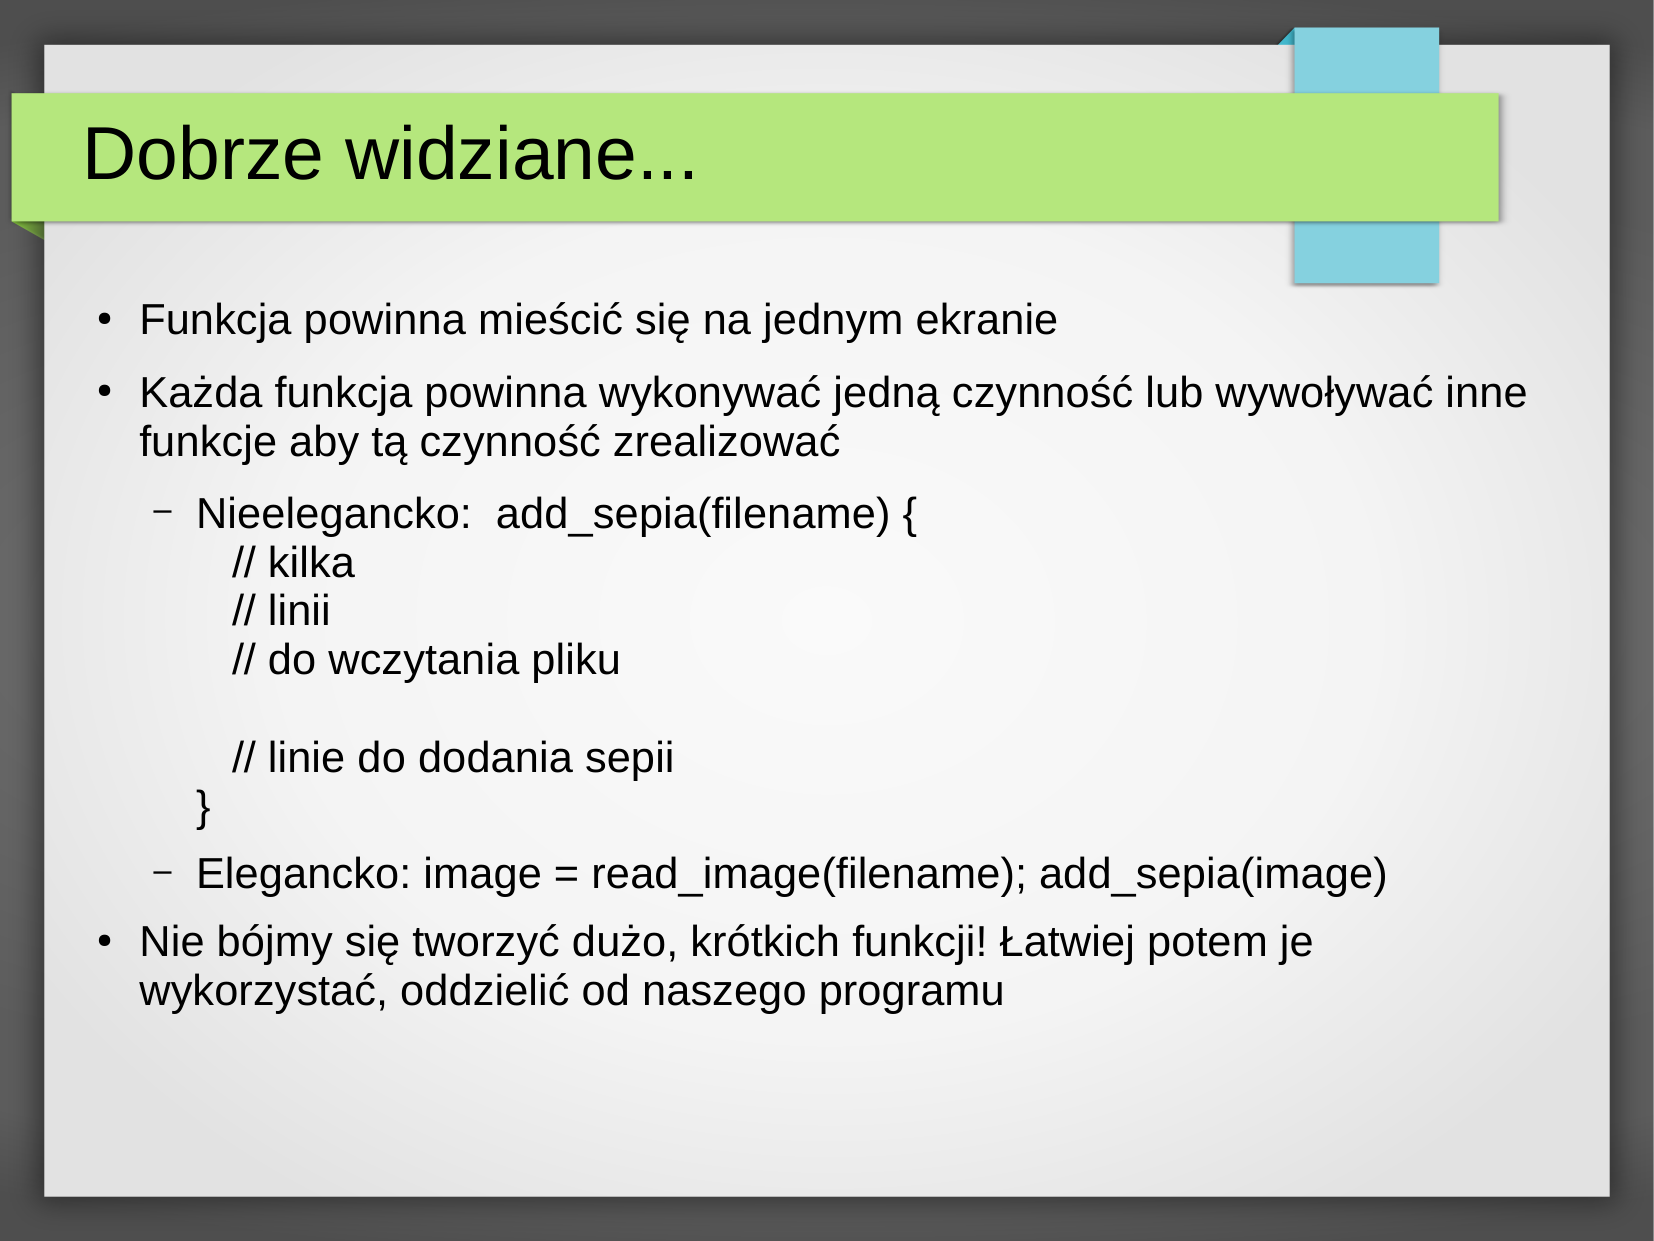

# Dobrze widziane...
Funkcja powinna mieścić się na jednym ekranie
Każda funkcja powinna wykonywać jedną czynność lub wywoływać inne funkcje aby tą czynność zrealizować
Nieelegancko: add_sepia(filename) {
 // kilka
 // linii
 // do wczytania pliku
 // linie do dodania sepii
}
Elegancko: image = read_image(filename); add_sepia(image)
Nie bójmy się tworzyć dużo, krótkich funkcji! Łatwiej potem je wykorzystać, oddzielić od naszego programu